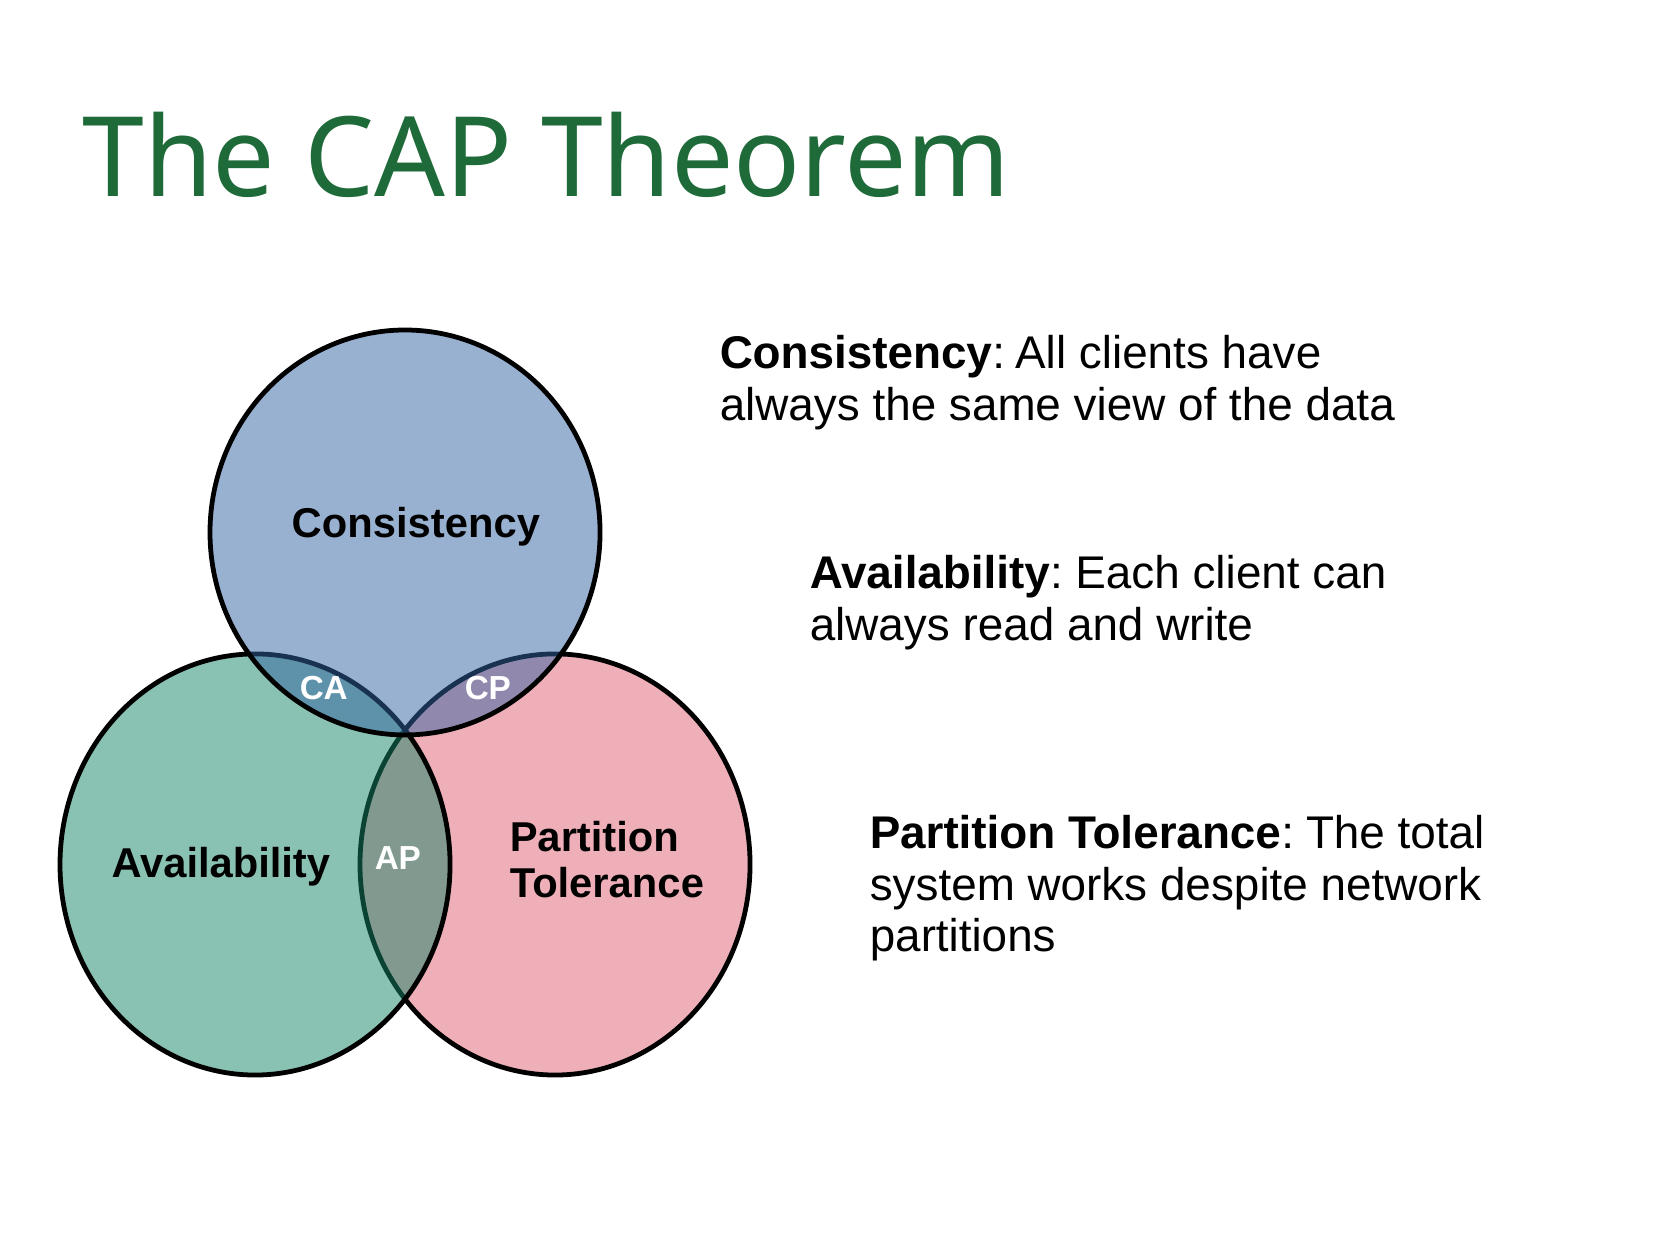

# The CAP Theorem
Consistency: All clients have always the same view of the data
Consistency
Availability: Each client can always read and write
CA
CP
Partition Tolerance: The total system works despite network partitions
Partition
Tolerance
Availability
AP